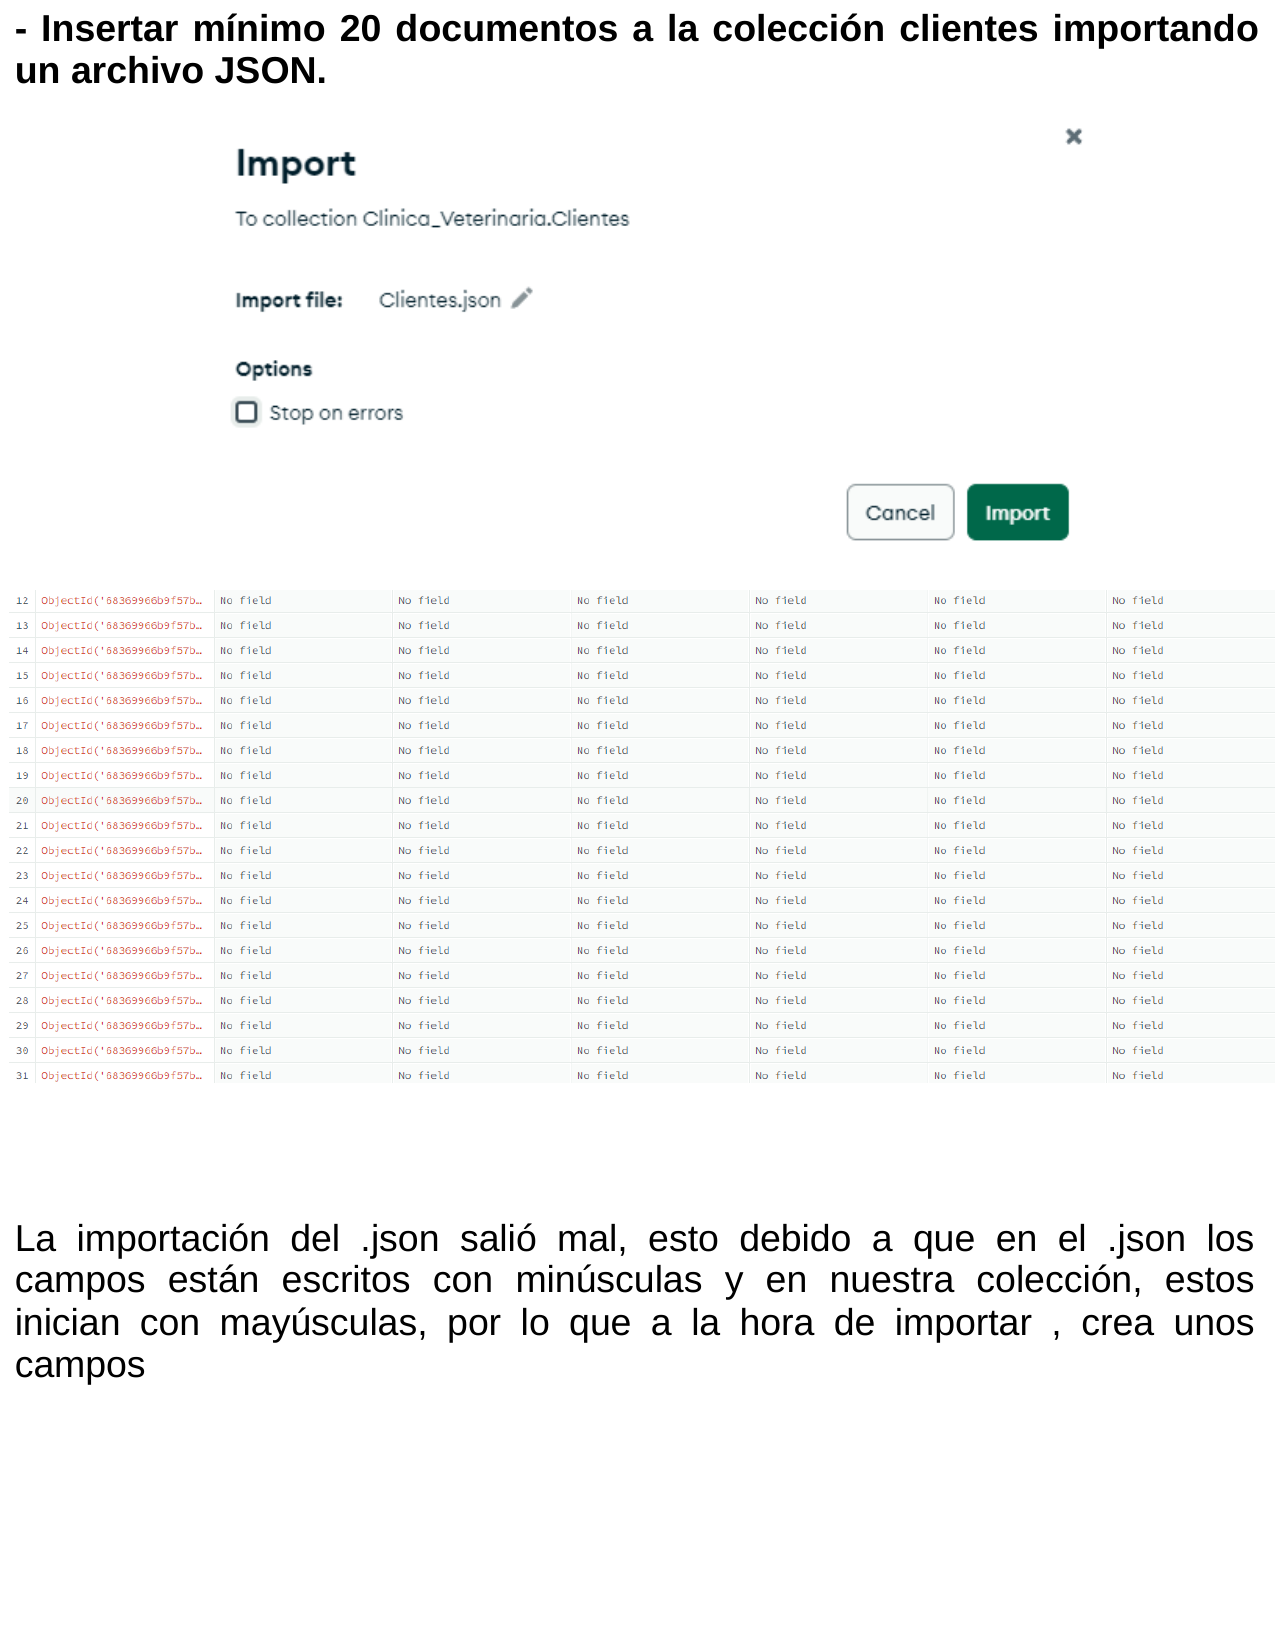

- Insertar mínimo 20 documentos a la colección clientes importando un archivo JSON.
La importación del .json salió mal, esto debido a que en el .json los campos están escritos con minúsculas y en nuestra colección, estos inician con mayúsculas, por lo que a la hora de importar , crea unos campos